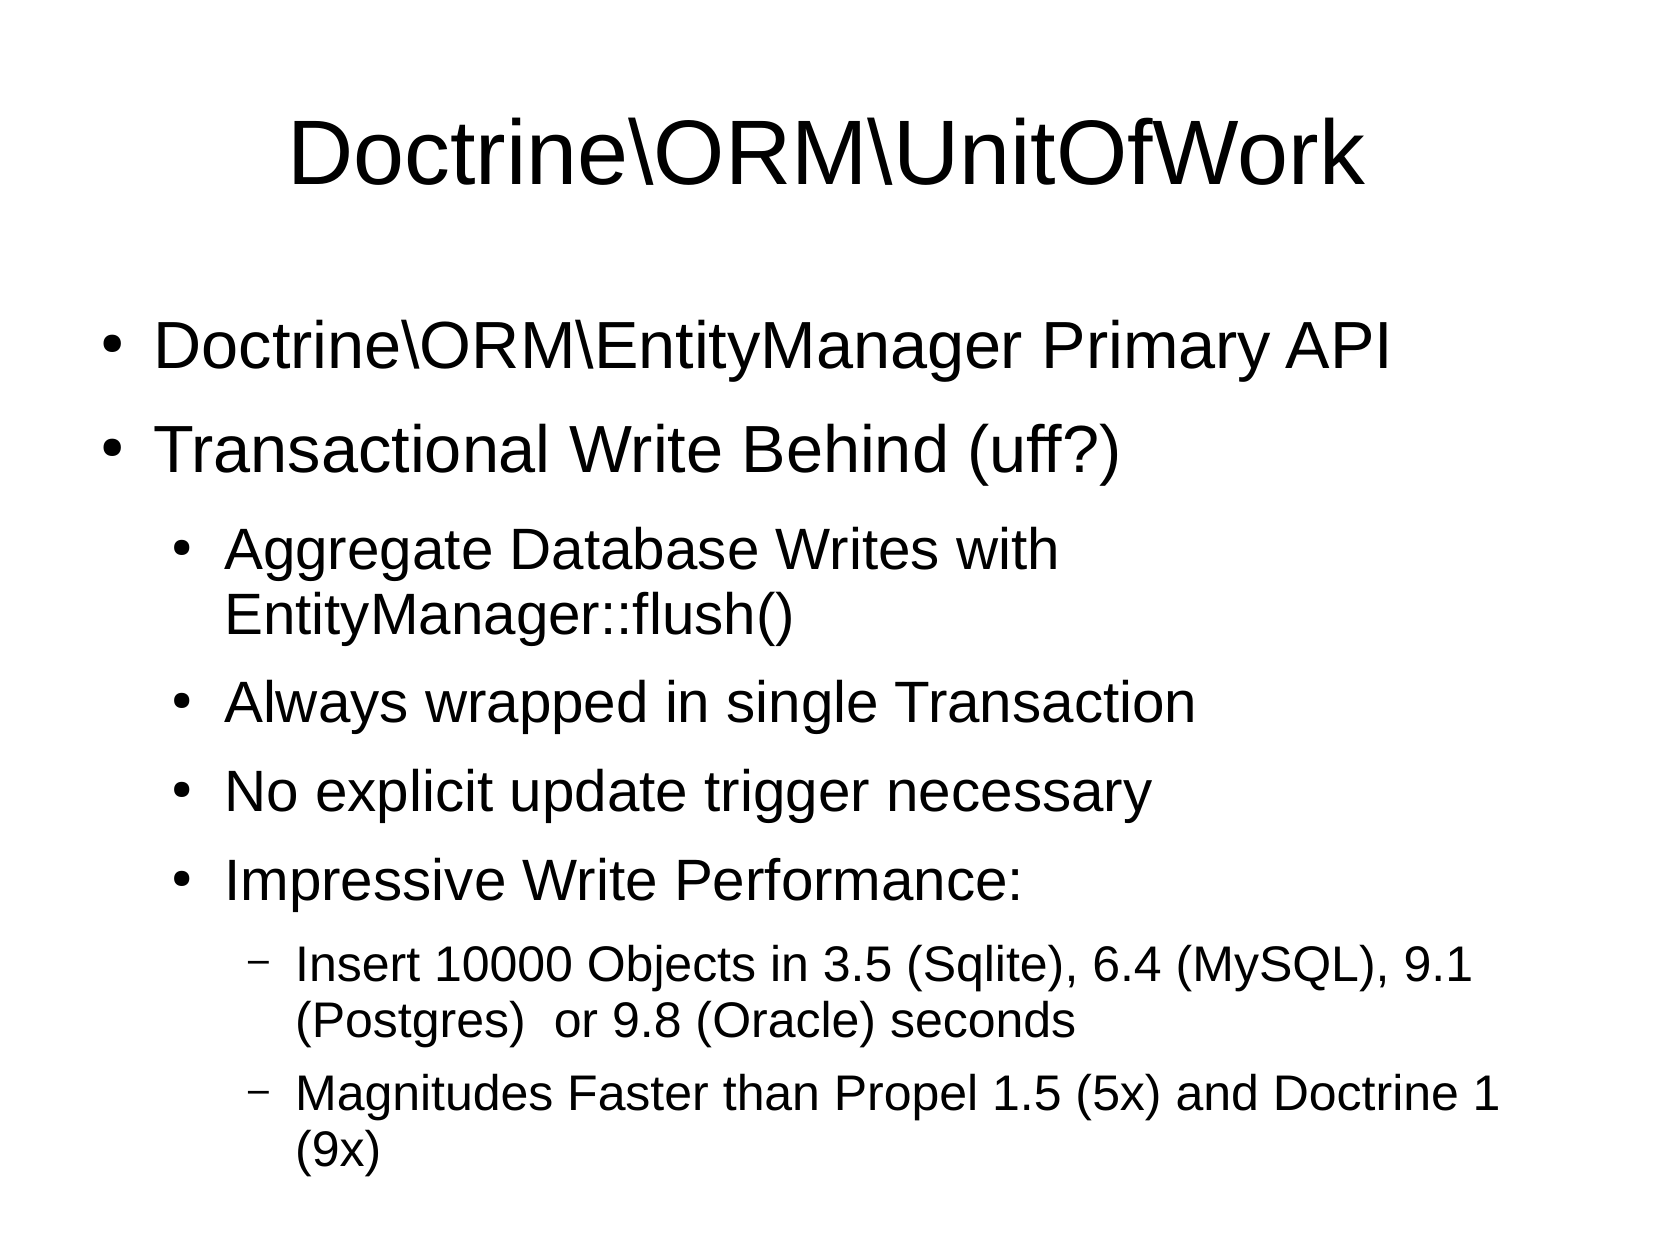

# Doctrine\ORM\UnitOfWork
Doctrine\ORM\EntityManager Primary API
Transactional Write Behind (uff?)
Aggregate Database Writes with EntityManager::flush()
Always wrapped in single Transaction
No explicit update trigger necessary
Impressive Write Performance:
Insert 10000 Objects in 3.5 (Sqlite), 6.4 (MySQL), 9.1 (Postgres) or 9.8 (Oracle) seconds
Magnitudes Faster than Propel 1.5 (5x) and Doctrine 1 (9x)